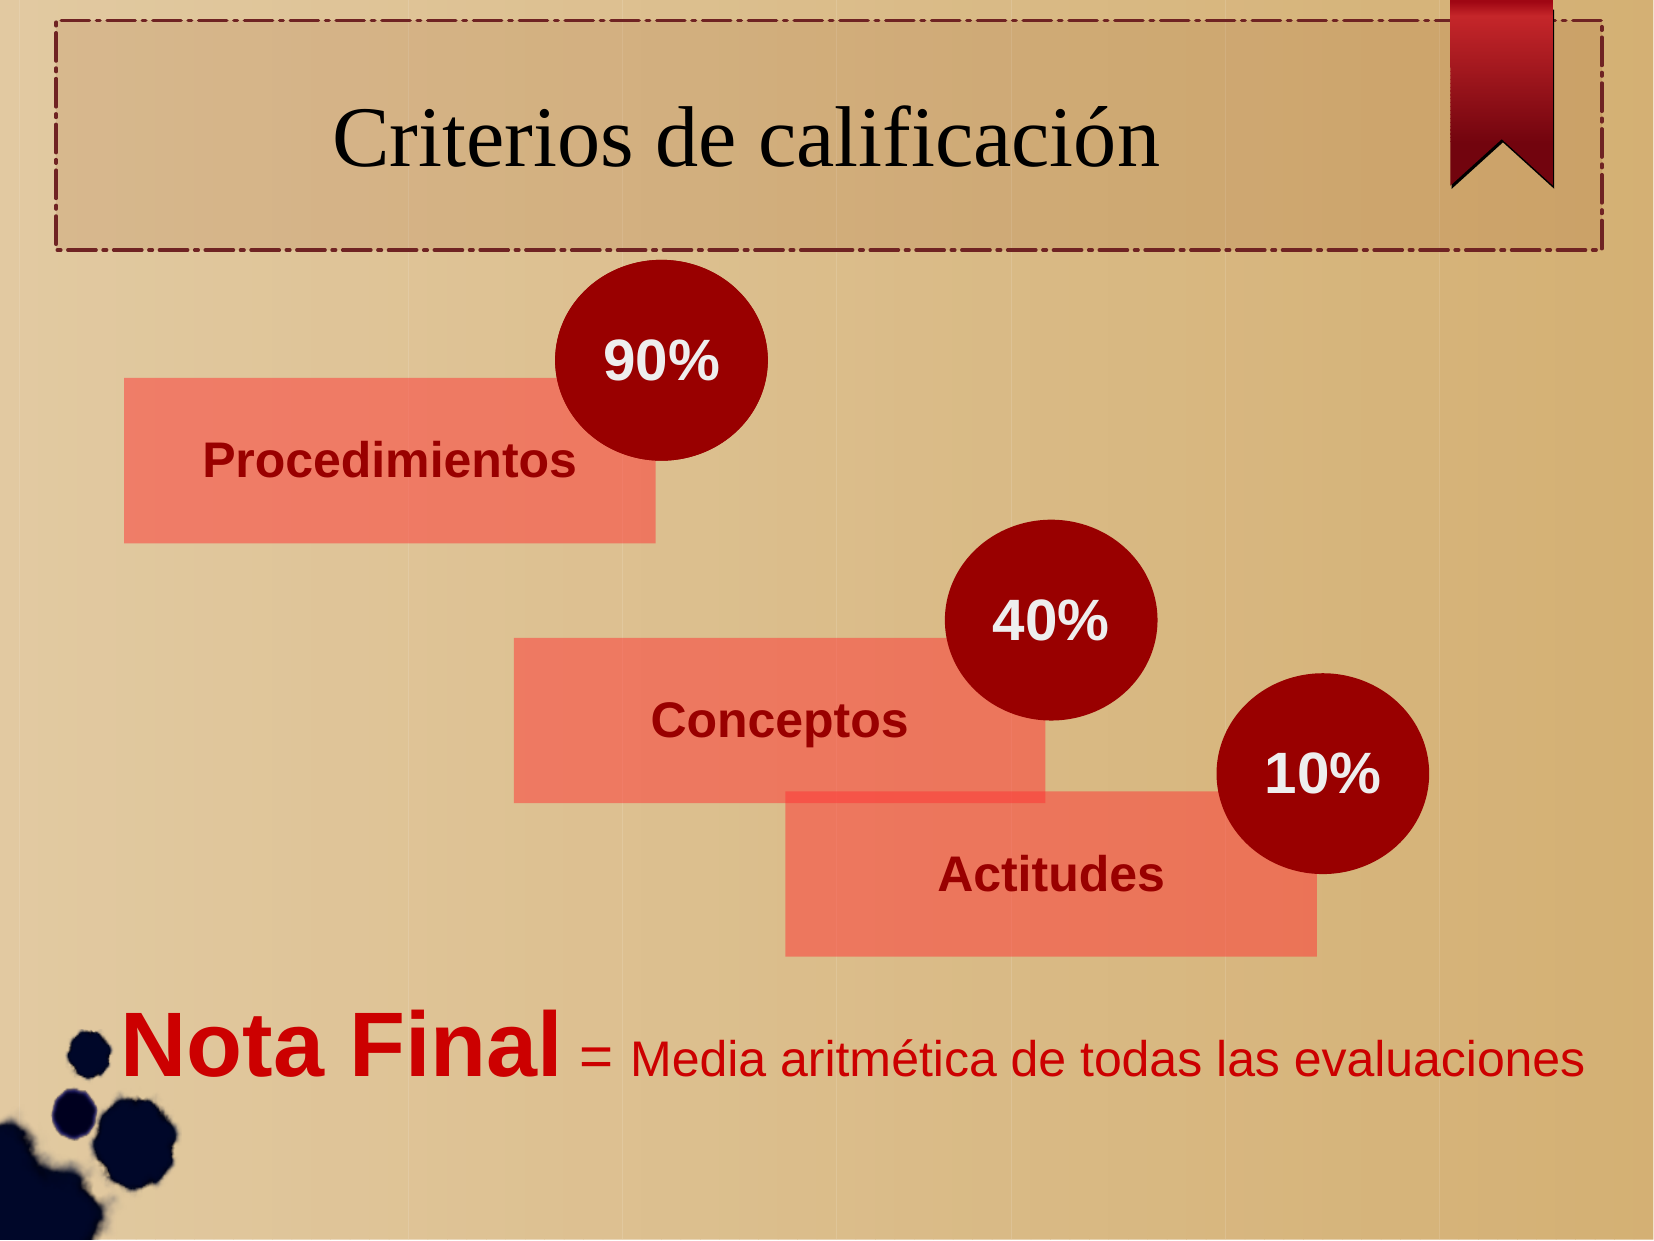

# Criterios de calificación
50%
90%
Procedimientos
40%
Conceptos
10%
Actitudes
Nota Final = Media aritmética de todas las evaluaciones